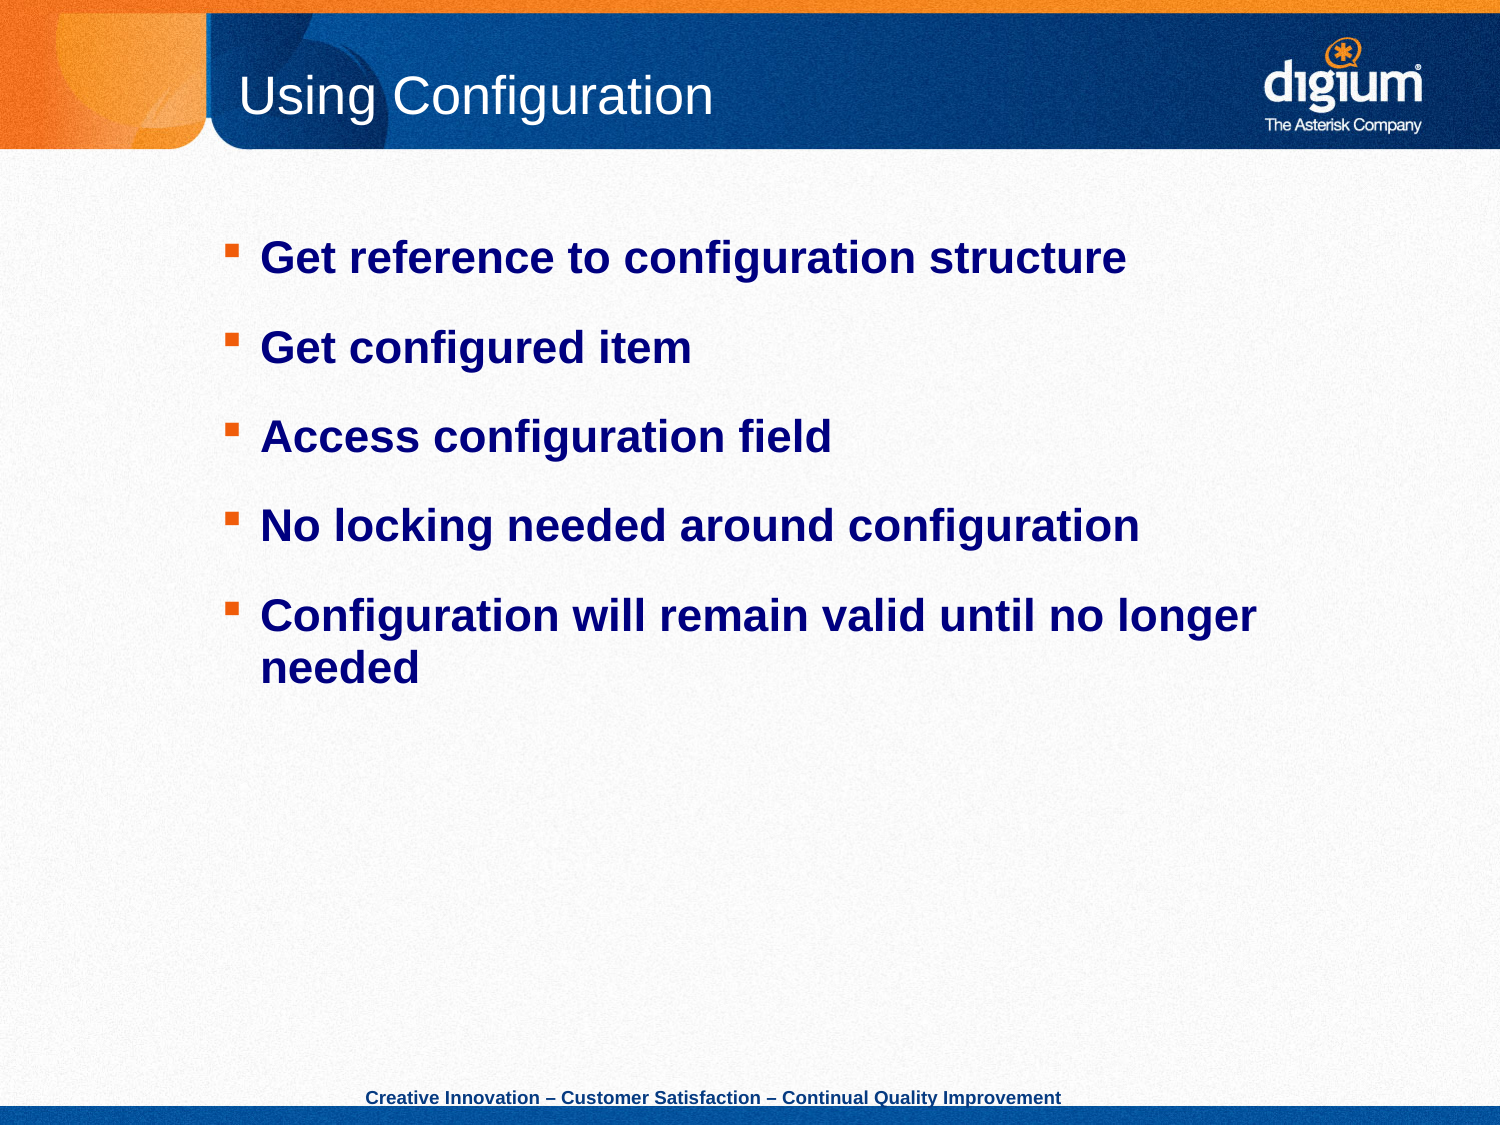

# Using Configuration
Get reference to configuration structure
Get configured item
Access configuration field
No locking needed around configuration
Configuration will remain valid until no longer needed